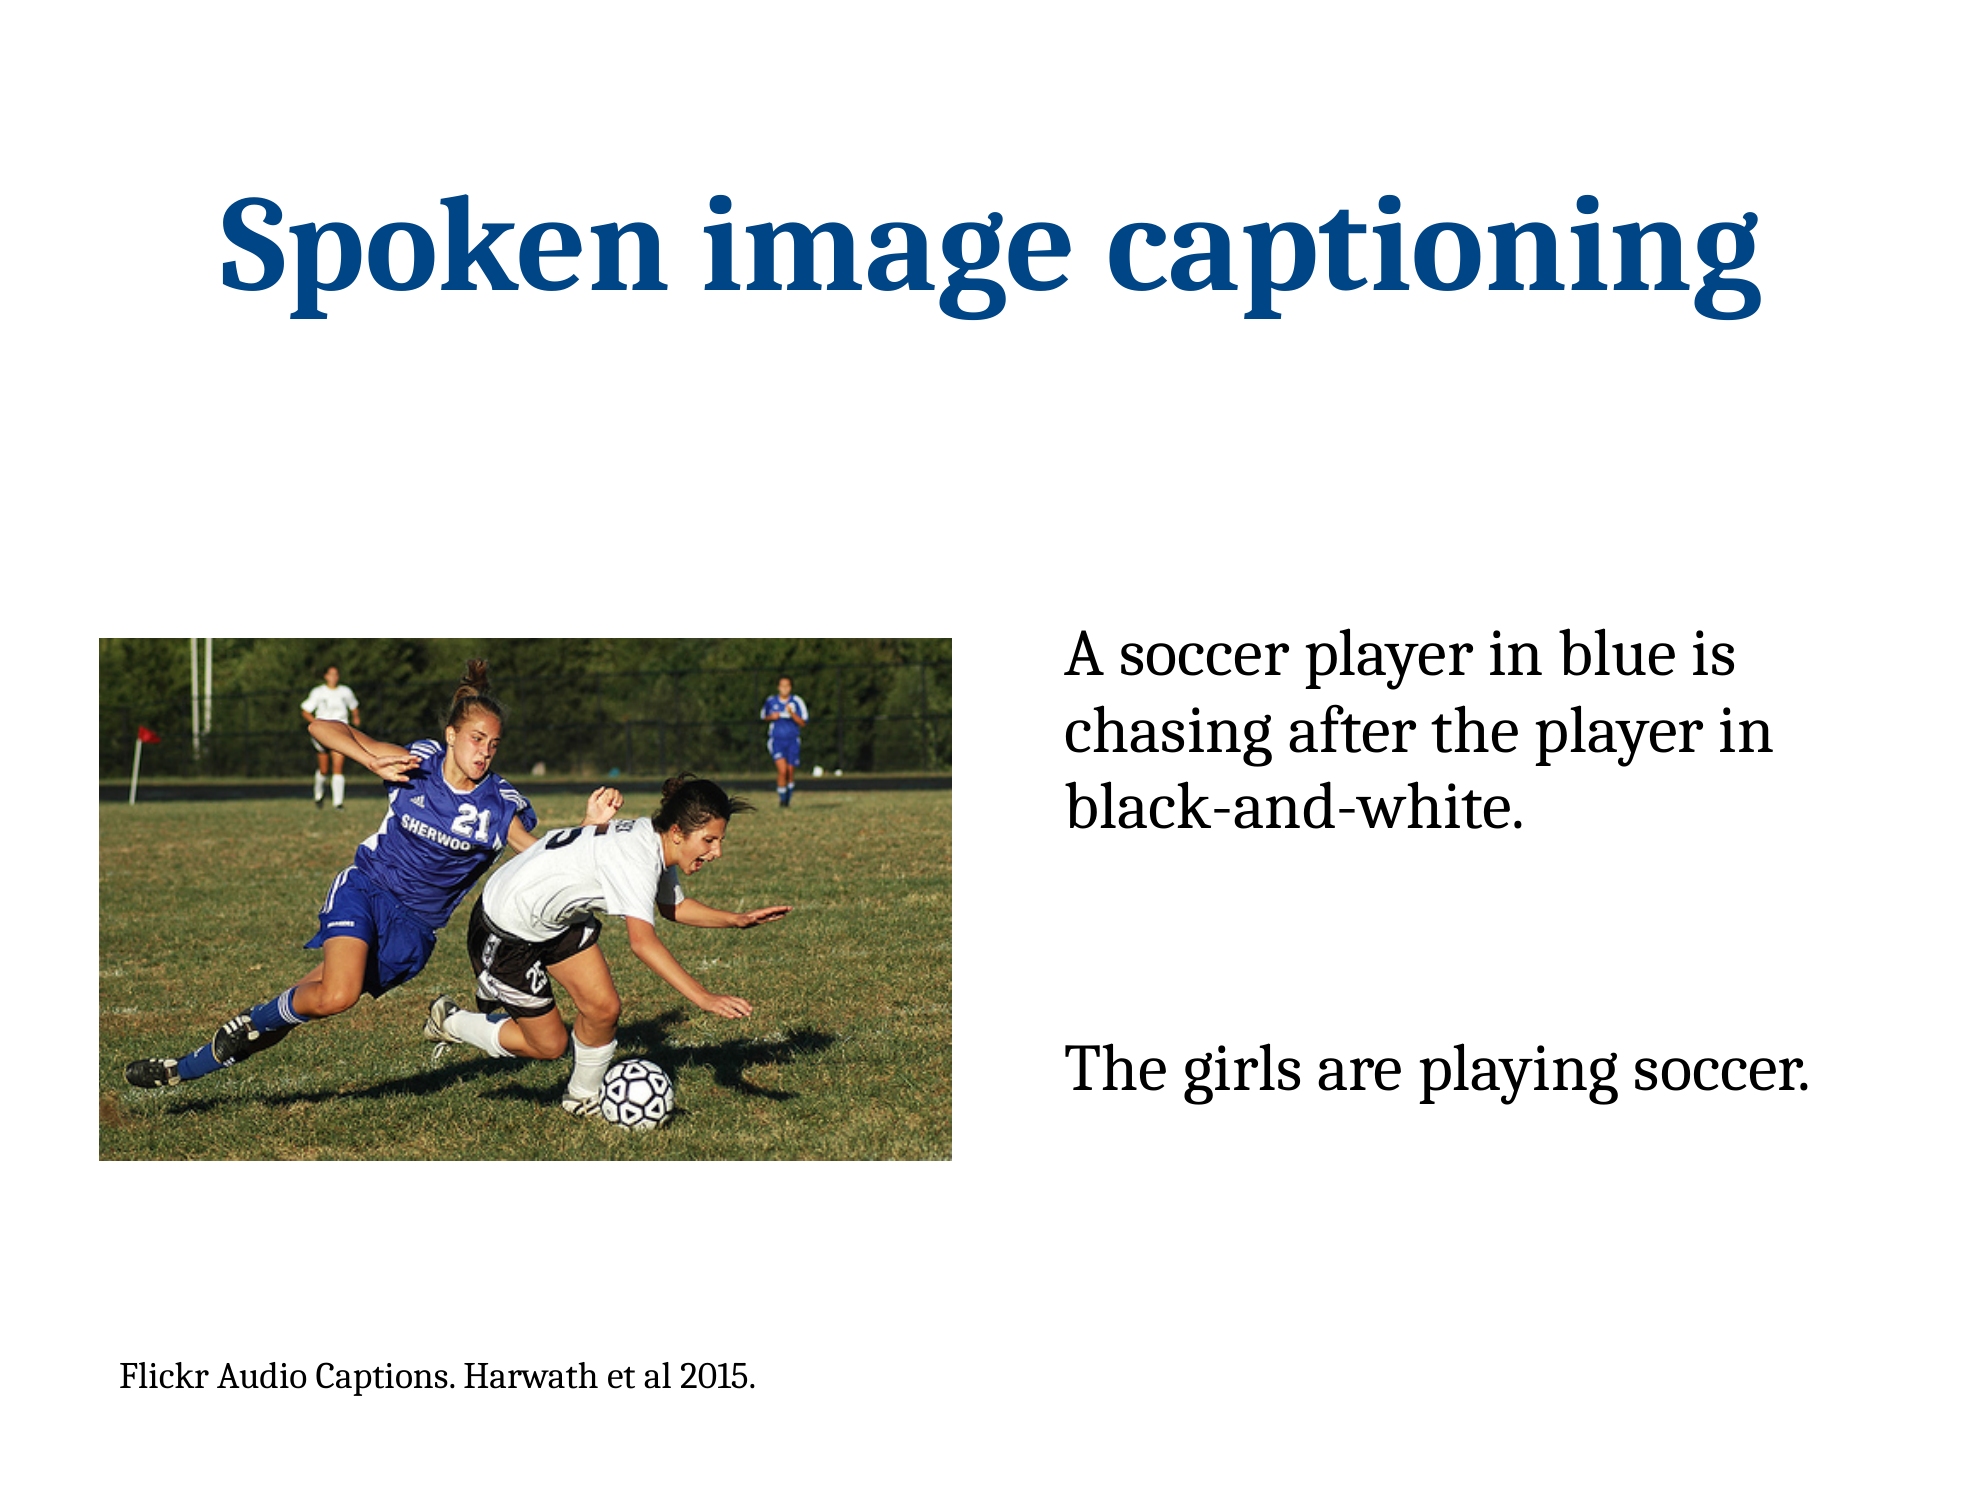

# Spoken image captioning
A soccer player in blue is chasing after the player in black-and-white.
The girls are playing soccer.
Flickr Audio Captions. Harwath et al 2015.